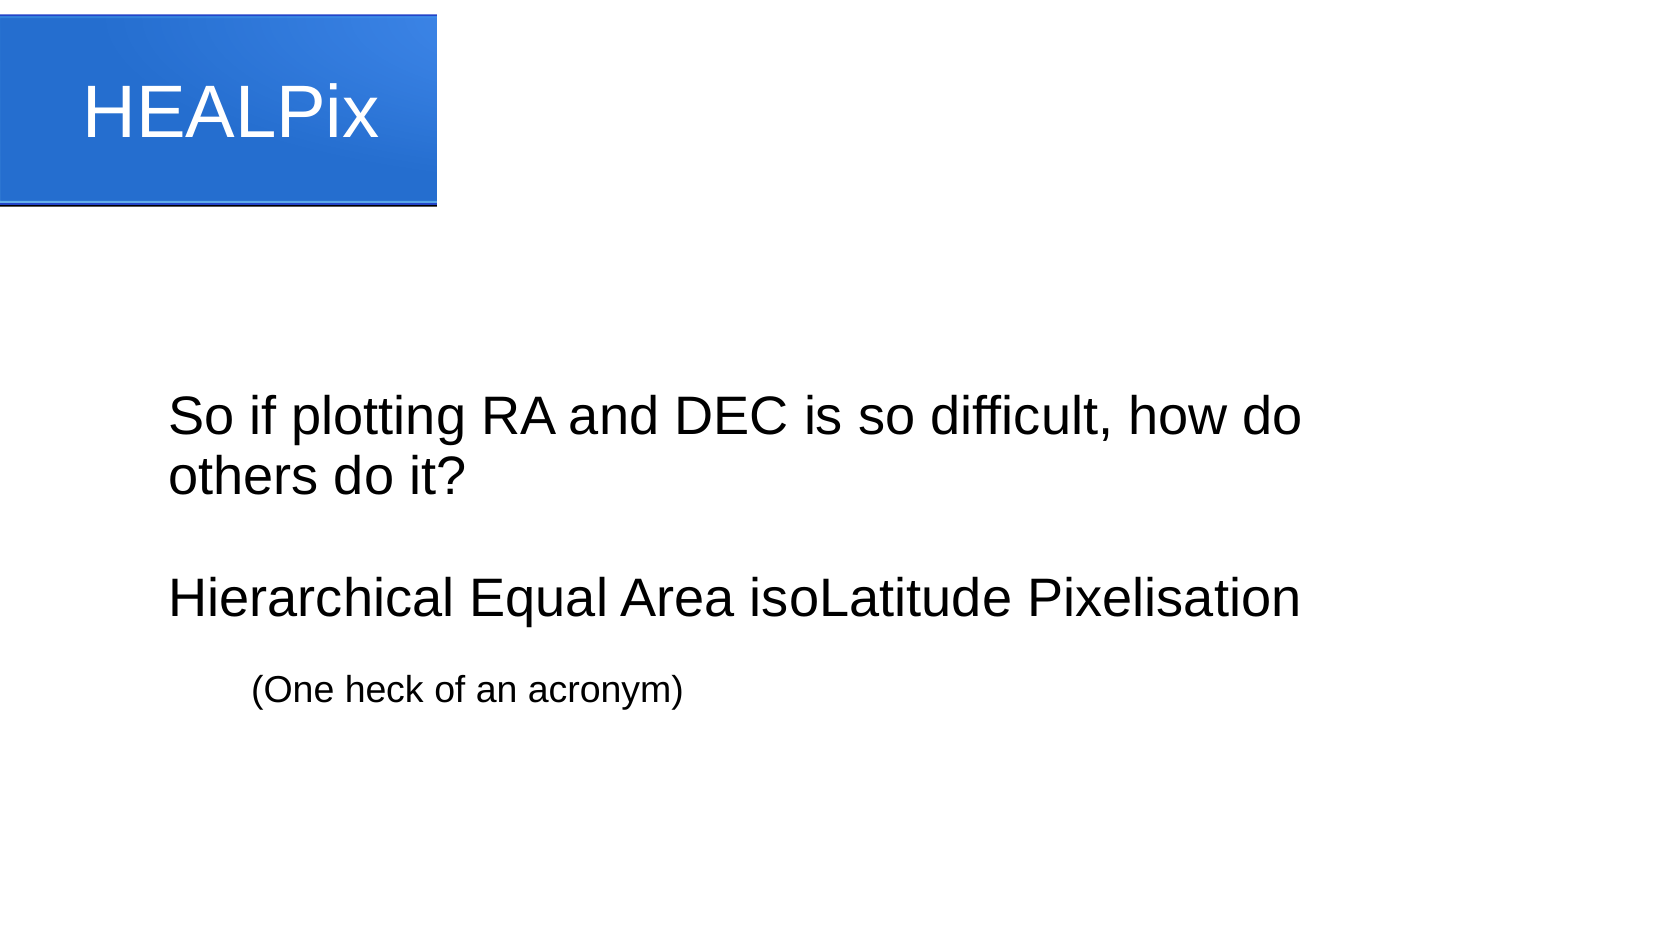

# HEALPix
So if plotting RA and DEC is so difficult, how do others do it?
Hierarchical Equal Area isoLatitude Pixelisation
(One heck of an acronym)